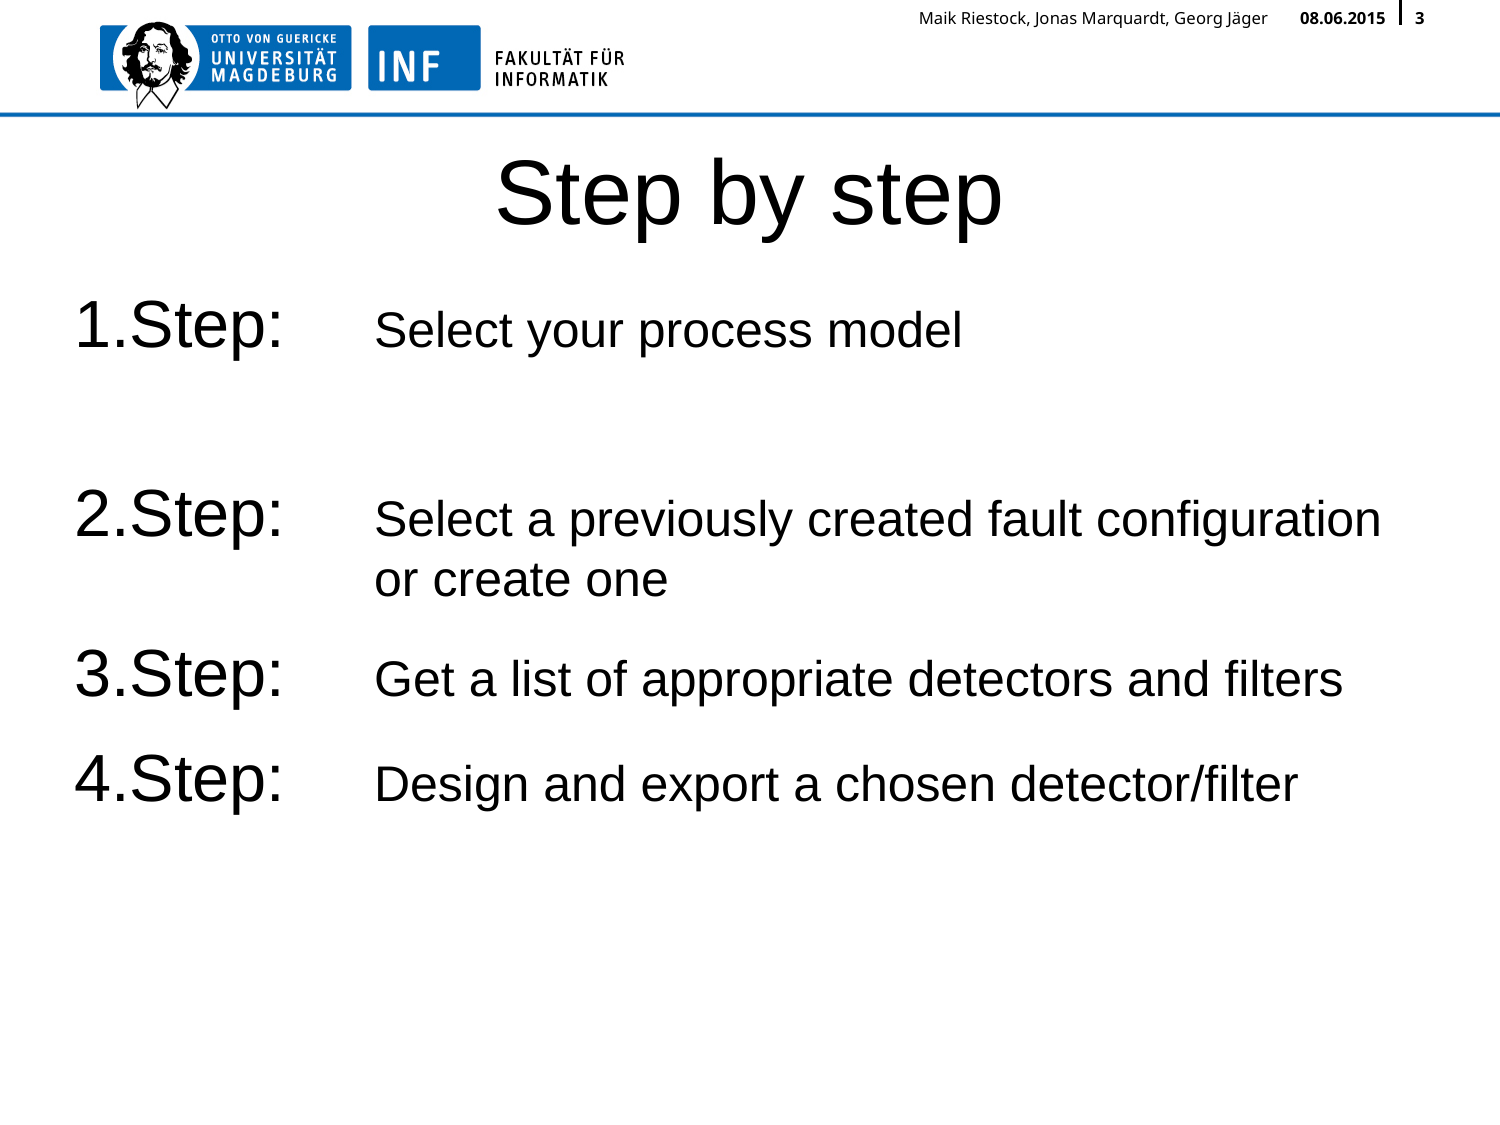

# Step by step
1.Step:		Select your process model
2.Step:		Select a previously created fault configuration 				or create one
3.Step:		Get a list of appropriate detectors and filters
4.Step:		Design and export a chosen detector/filter